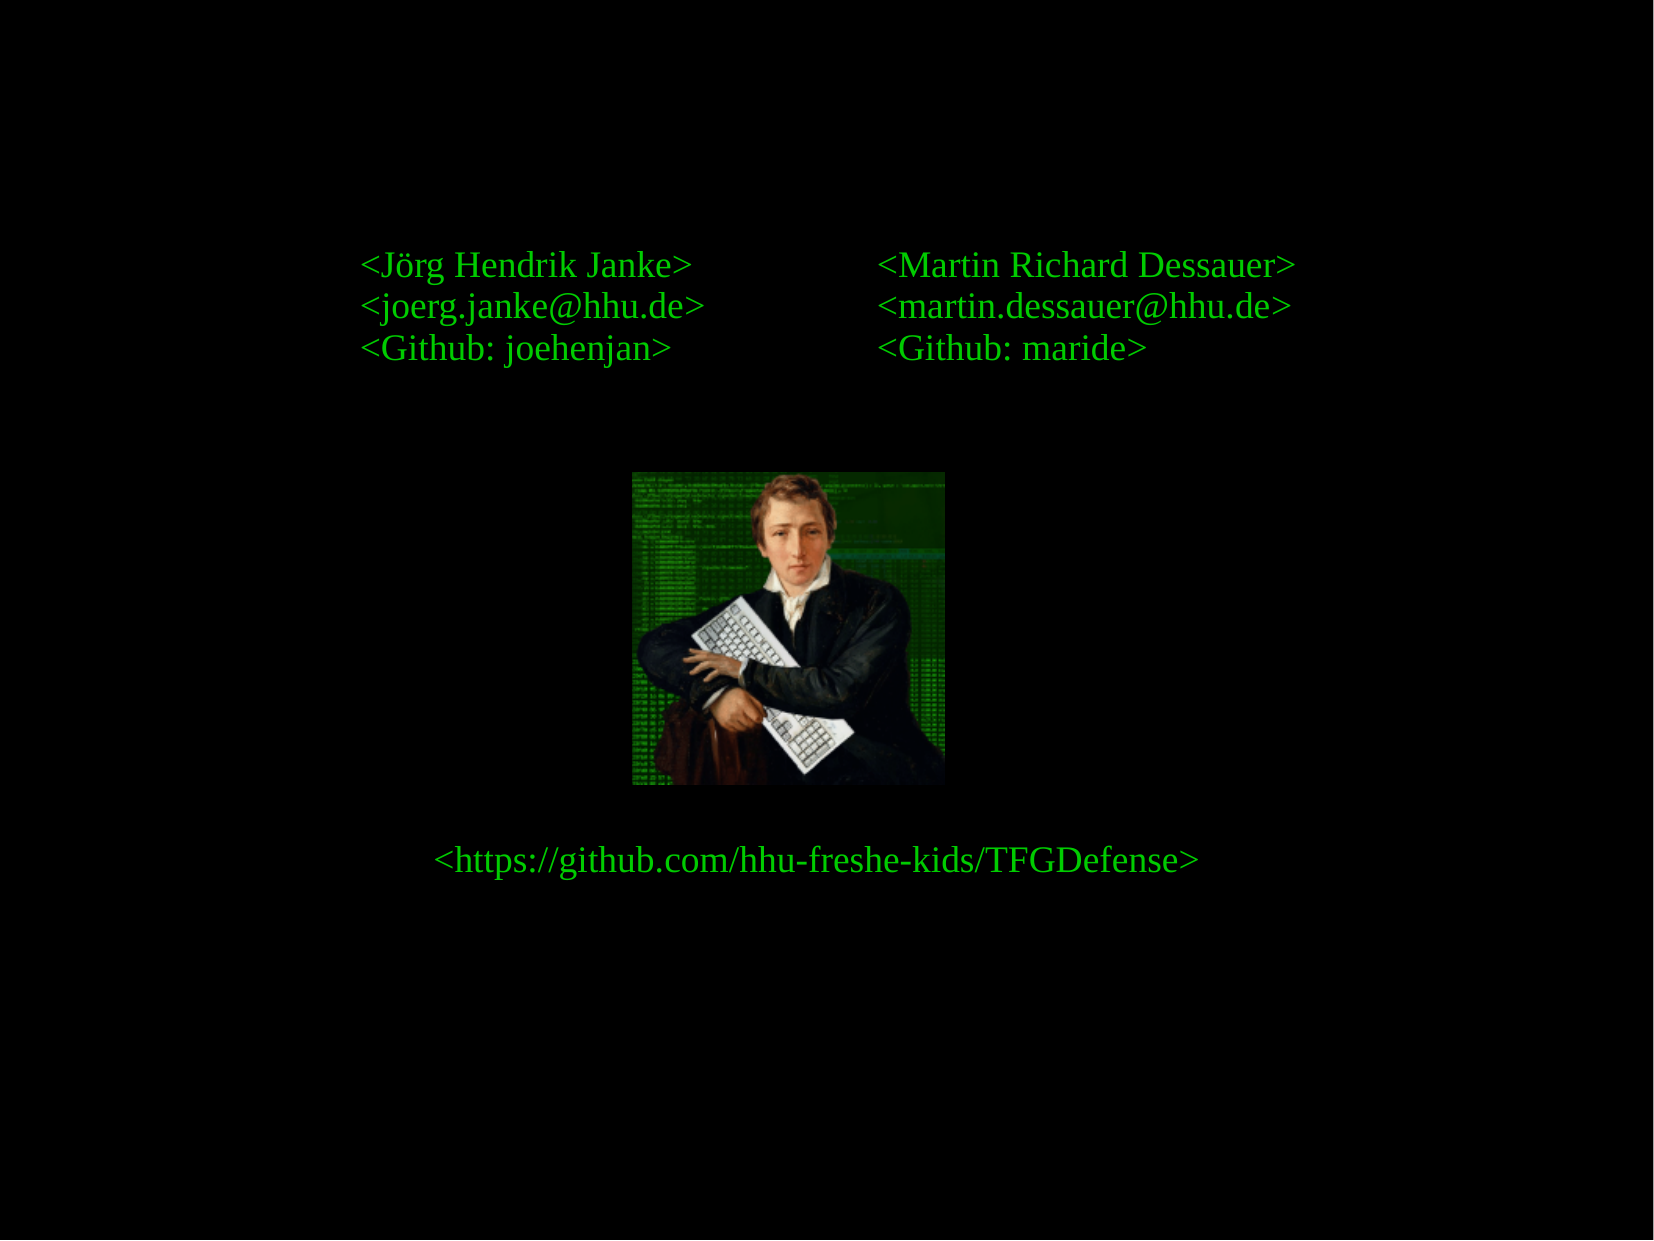

<Jörg Hendrik Janke>
<joerg.janke@hhu.de>
<Github: joehenjan>
<Martin Richard Dessauer>
<martin.dessauer@hhu.de>
<Github: maride>
 <https://github.com/hhu-freshe-kids/TFGDefense>